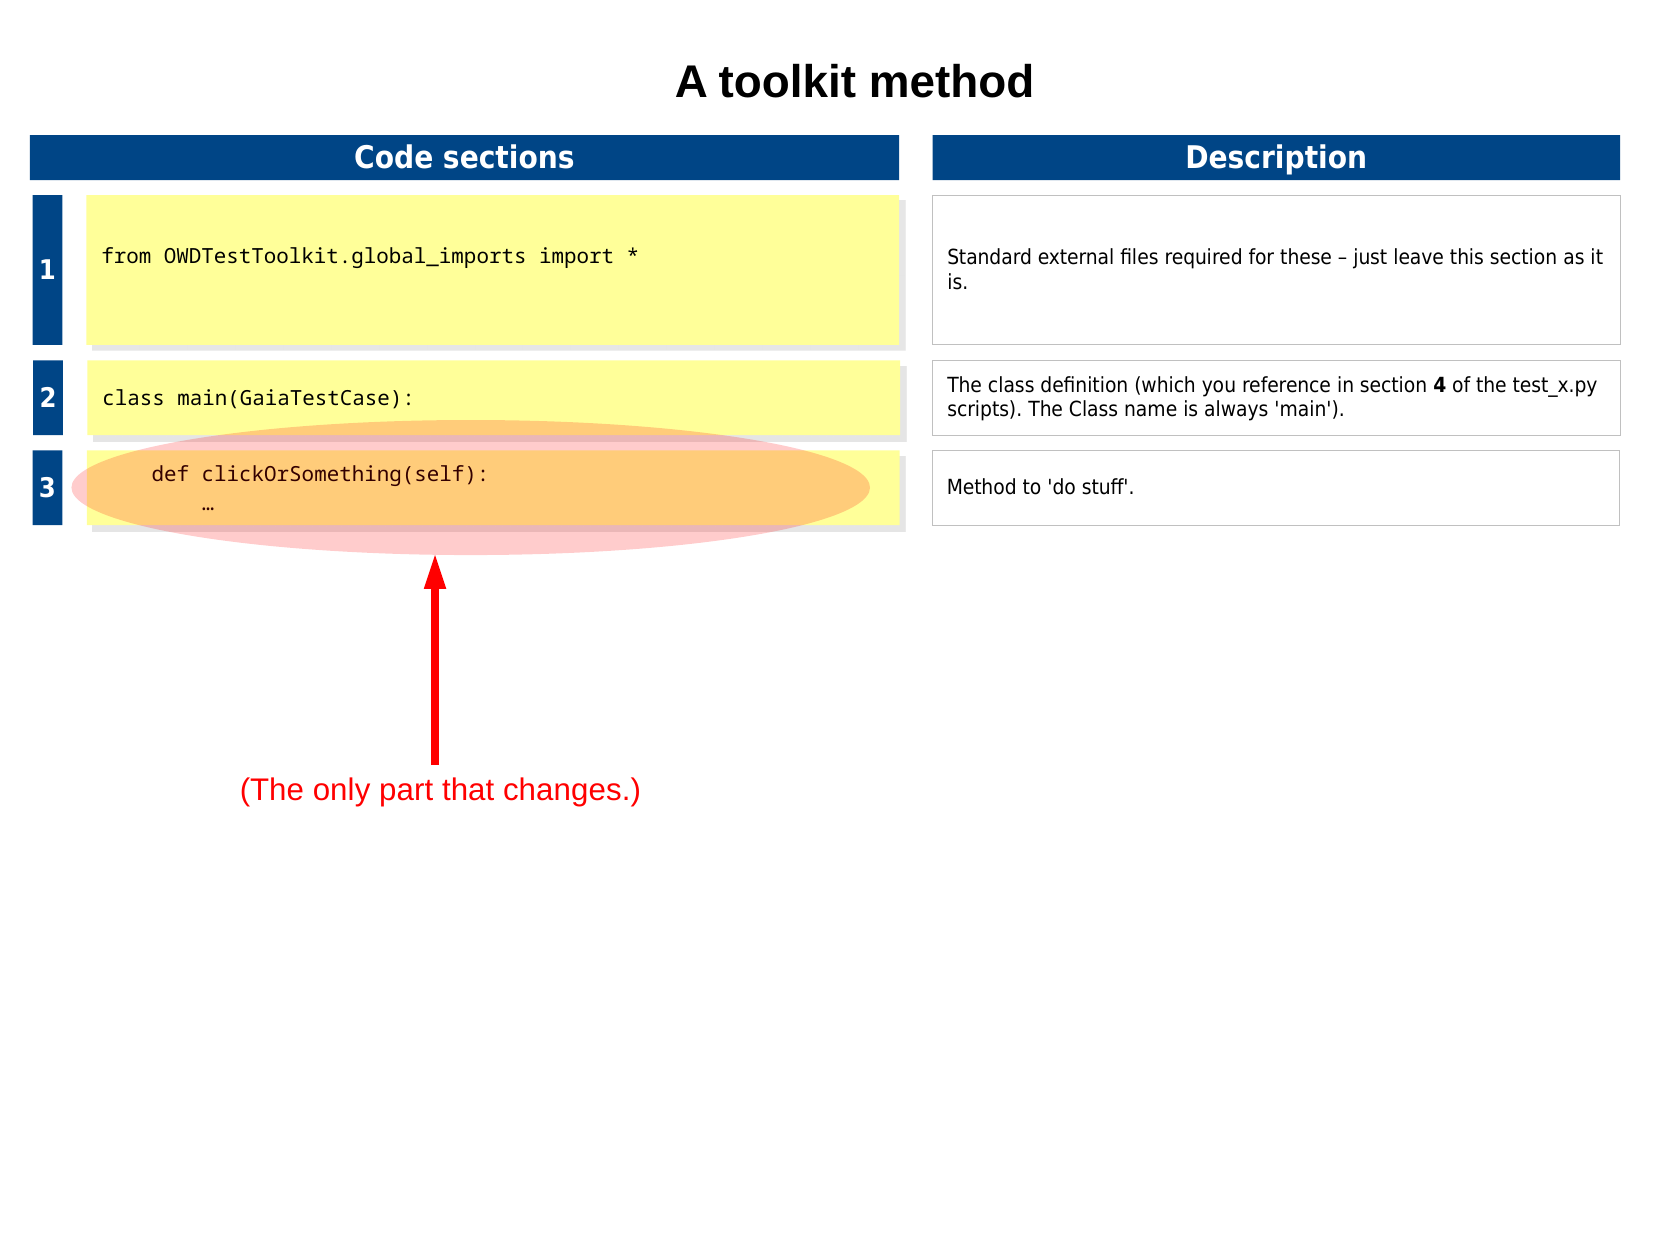

A toolkit method
Code sections
Description
1
from OWDTestToolkit.global_imports import *
Standard external files required for these – just leave this section as it is.
2
class main(GaiaTestCase):
The class definition (which you reference in section 4 of the test_x.py scripts). The Class name is always 'main').
3
 def clickOrSomething(self):
 …
Method to 'do stuff'.
(The only part that changes.)